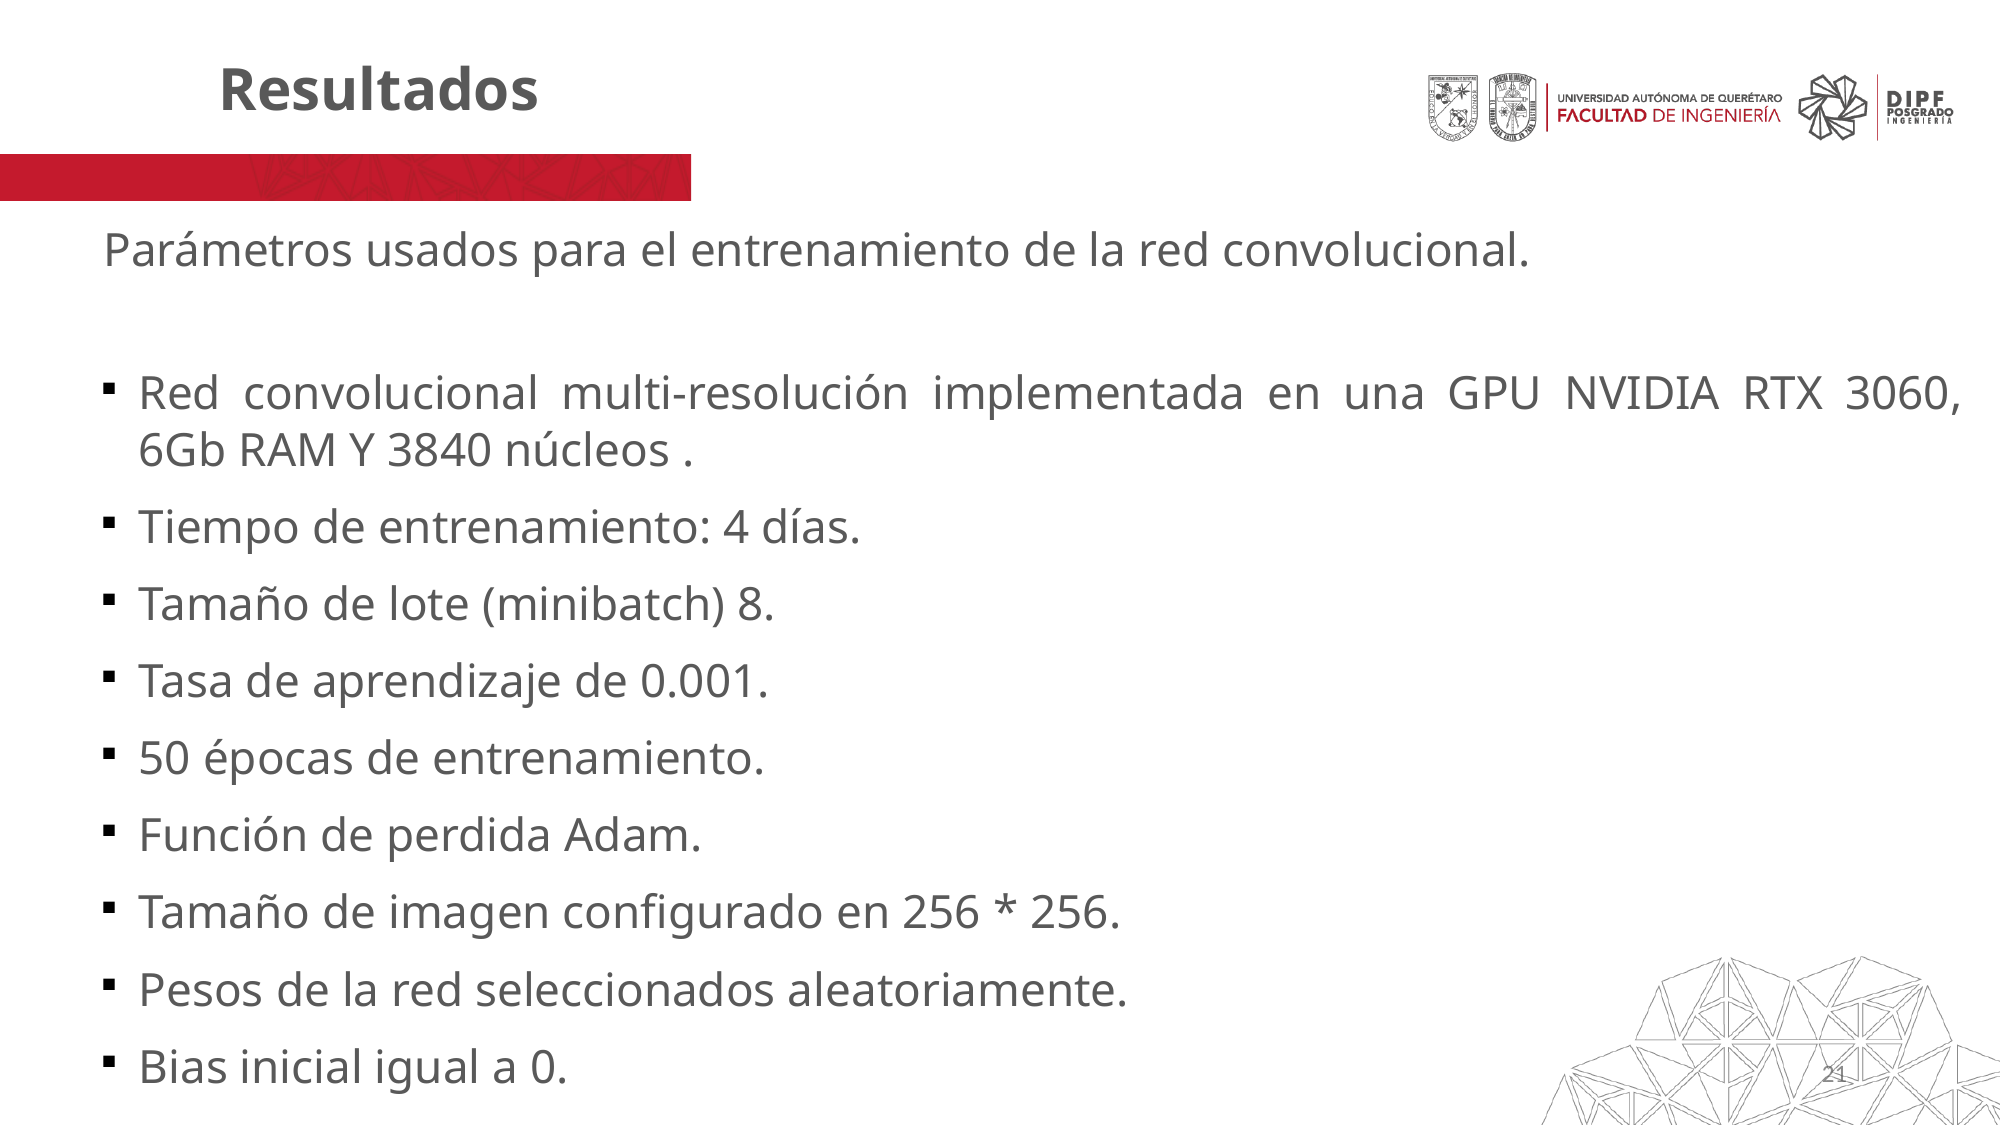

Resultados
Parámetros usados para el entrenamiento de la red convolucional.
Red convolucional multi-resolución implementada en una GPU NVIDIA RTX 3060, 6Gb RAM Y 3840 núcleos .
Tiempo de entrenamiento: 4 días.
Tamaño de lote (minibatch) 8.
Tasa de aprendizaje de 0.001.
50 épocas de entrenamiento.
Función de perdida Adam.
Tamaño de imagen configurado en 256 * 256.
Pesos de la red seleccionados aleatoriamente.
Bias inicial igual a 0.
21